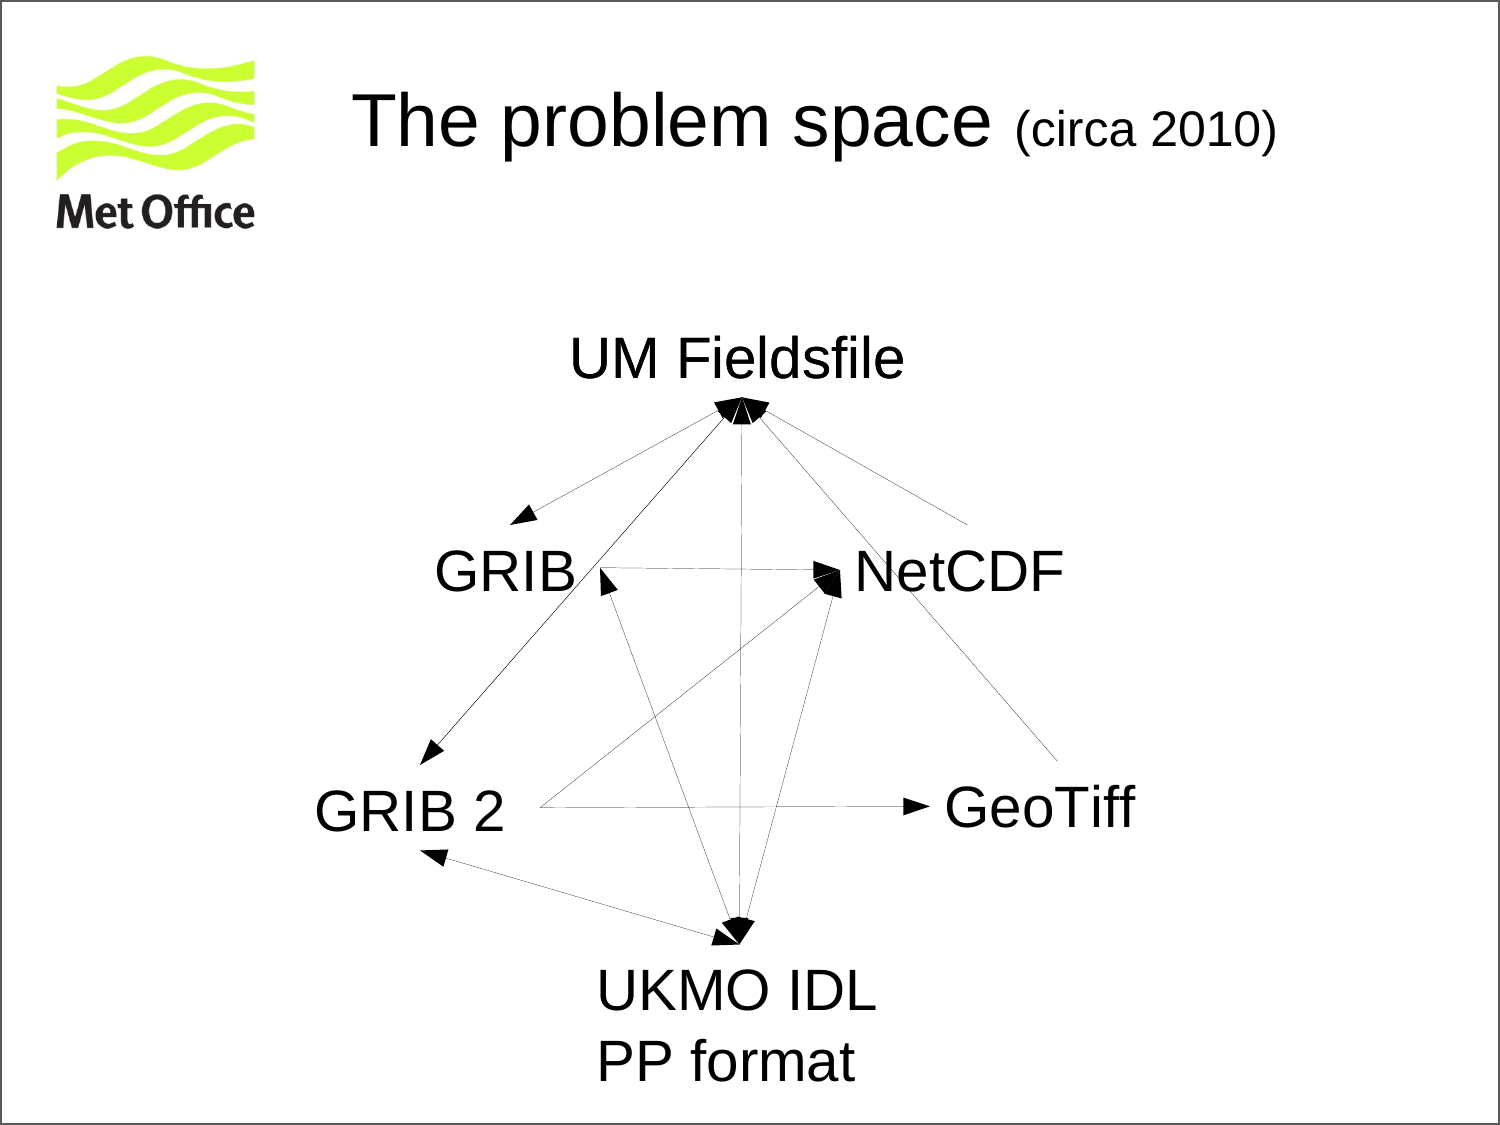

The problem space (circa 2010)
UM Fieldsfile
UM Fieldsfile
GRIB
NetCDF
GeoTiff
GRIB 2
UKMO IDL PP format